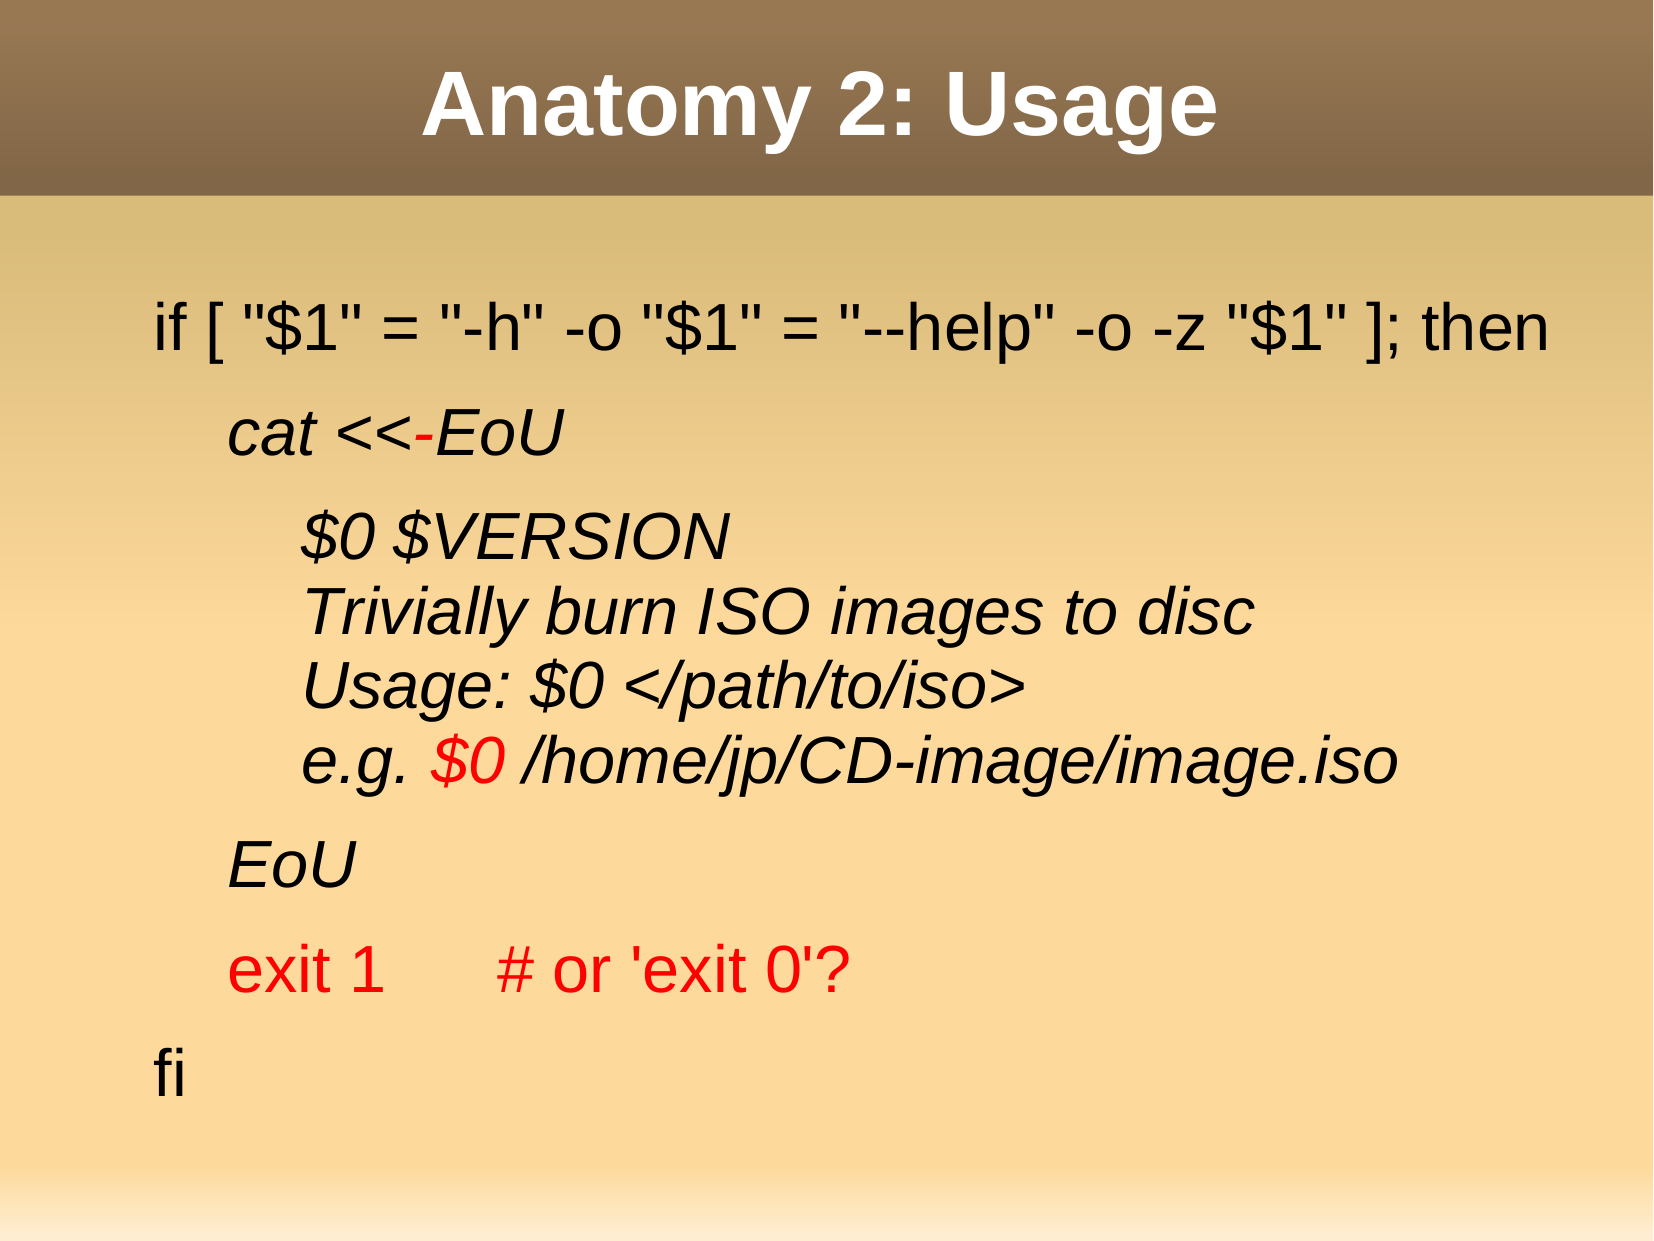

# Anatomy 2: Usage
if [ "$1" = "-h" -o "$1" = "--help" -o -z "$1" ]; then
 cat <<-EoU
 $0 $VERSION
 Trivially burn ISO images to disc
 Usage: $0 </path/to/iso>
 e.g. $0 /home/jp/CD-image/image.iso
 EoU
 exit 1 # or 'exit 0'?
fi